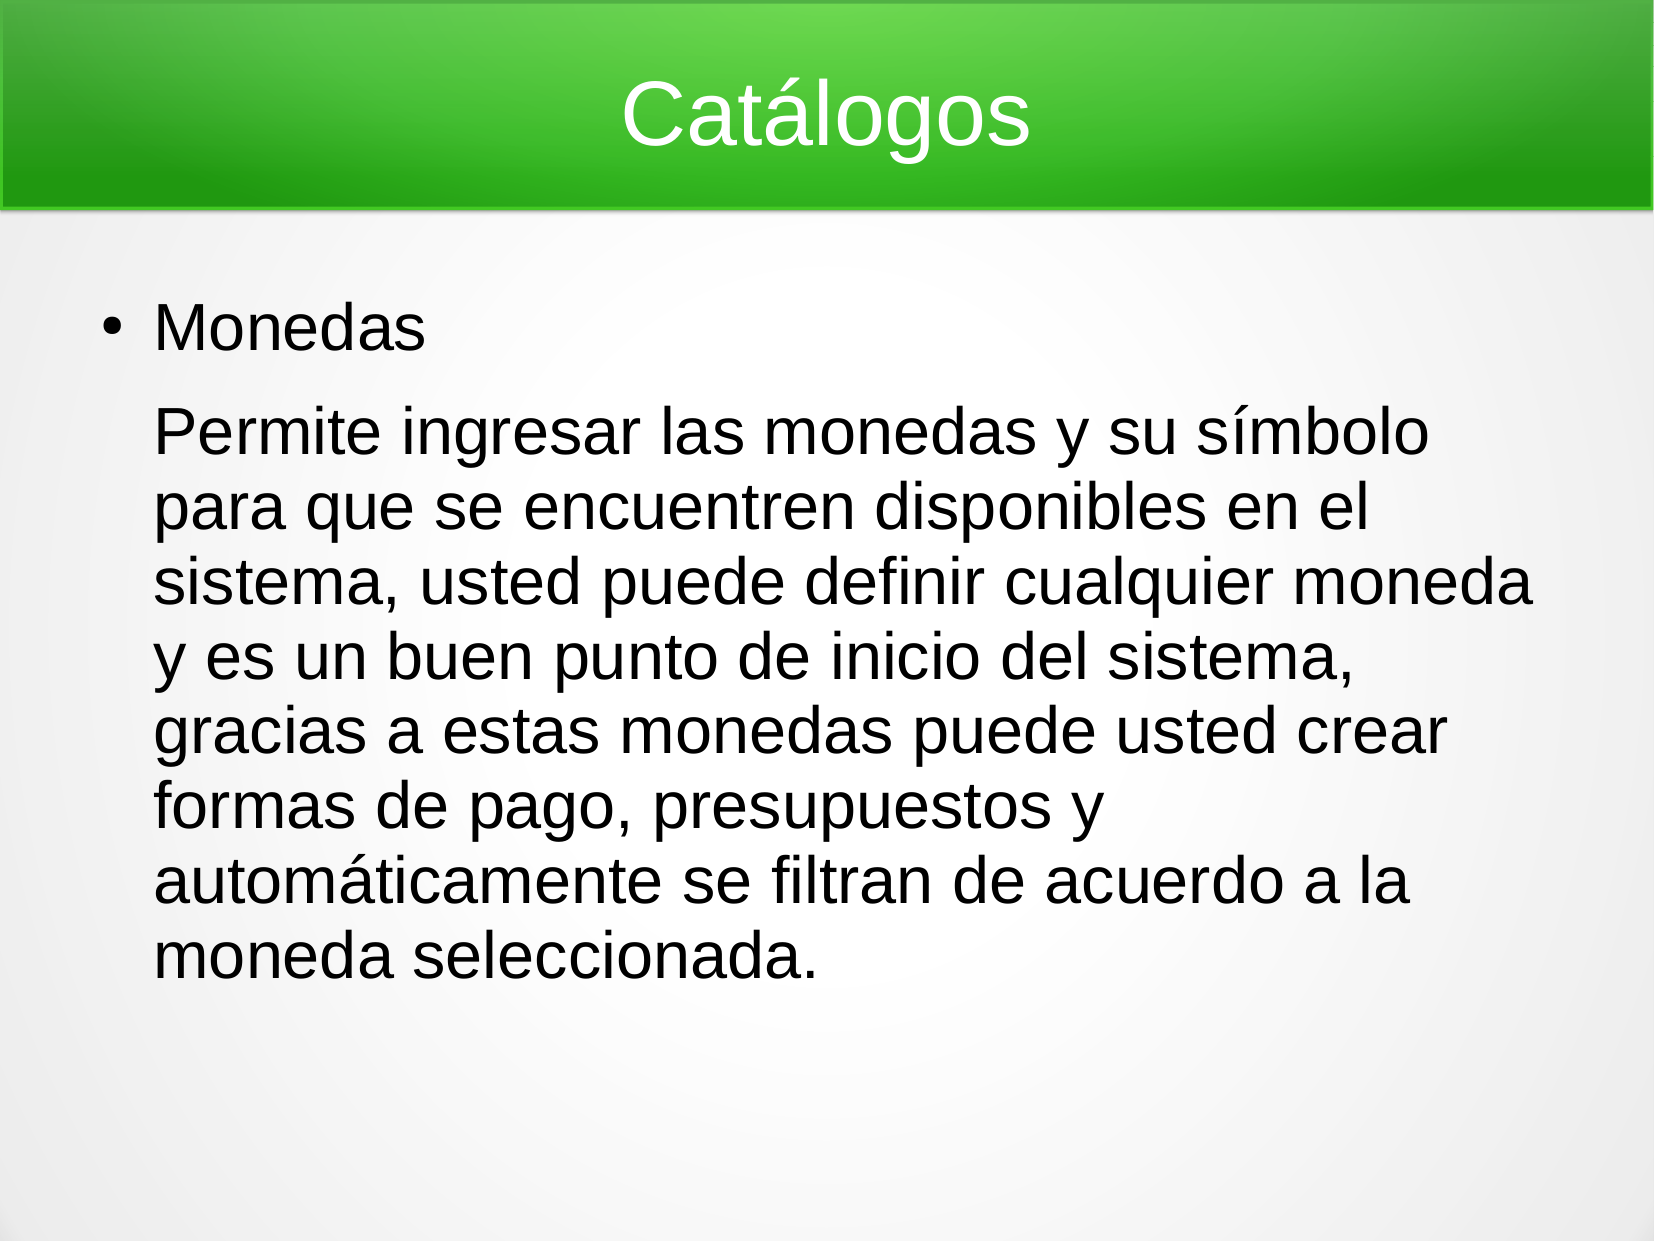

# Catálogos
Monedas
Permite ingresar las monedas y su símbolo para que se encuentren disponibles en el sistema, usted puede definir cualquier moneda y es un buen punto de inicio del sistema, gracias a estas monedas puede usted crear formas de pago, presupuestos y automáticamente se filtran de acuerdo a la moneda seleccionada.